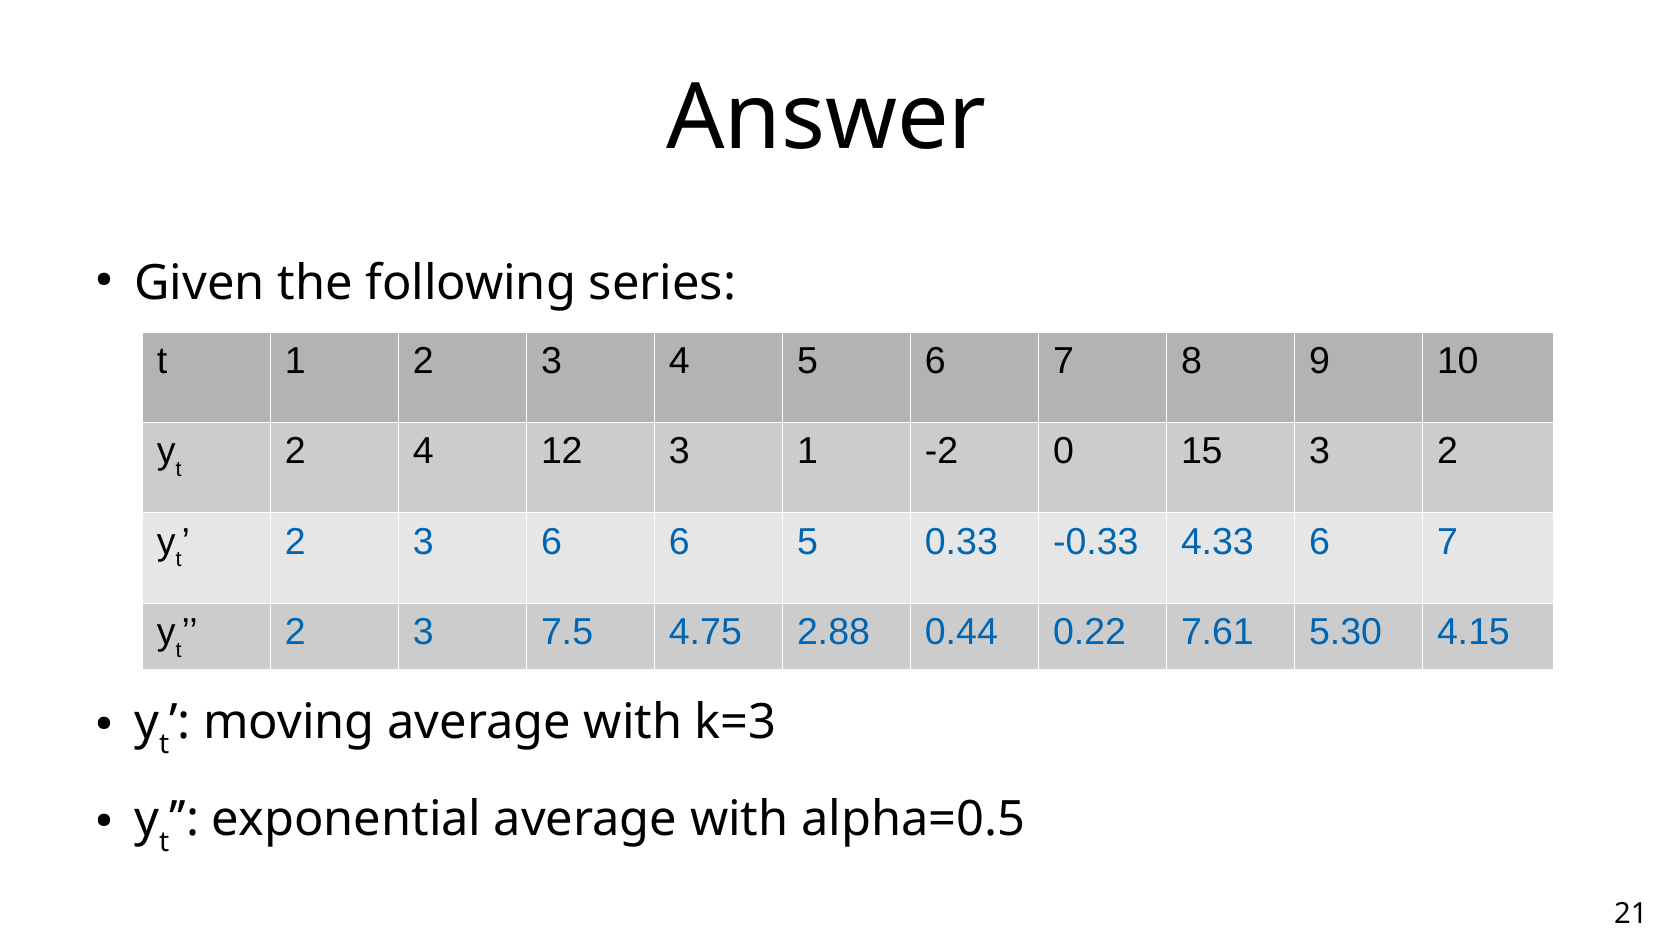

# Answer
Given the following series:
yt’: moving average with k=3
yt’’: exponential average with alpha=0.5
| t | 1 | 2 | 3 | 4 | 5 | 6 | 7 | 8 | 9 | 10 |
| --- | --- | --- | --- | --- | --- | --- | --- | --- | --- | --- |
| yt | 2 | 4 | 12 | 3 | 1 | -2 | 0 | 15 | 3 | 2 |
| yt’ | 2 | 3 | 6 | 6 | 5 | 0.33 | -0.33 | 4.33 | 6 | 7 |
| yt’’ | 2 | 3 | 7.5 | 4.75 | 2.88 | 0.44 | 0.22 | 7.61 | 5.30 | 4.15 |
21